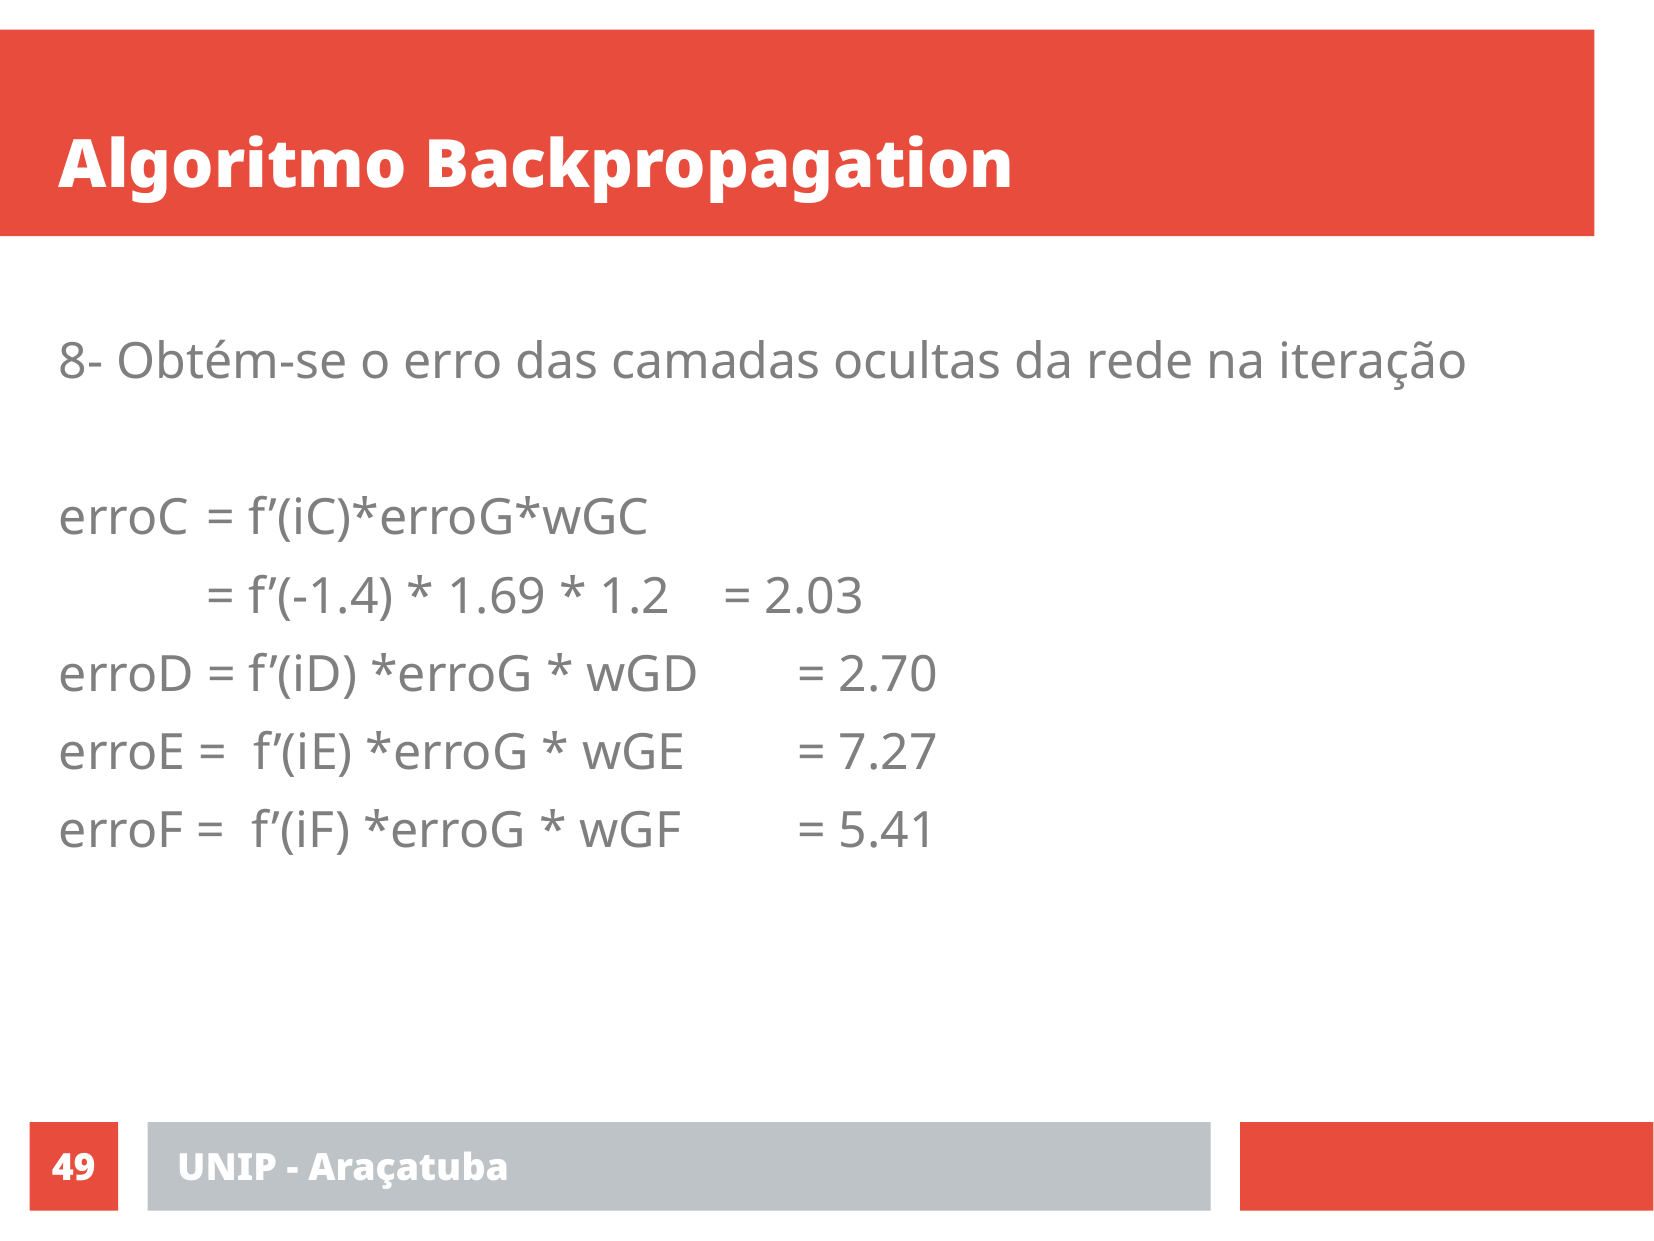

#
Algoritmo Backpropagation
8- Obtém-se o erro das camadas ocultas da rede na iteração
erroC 	= f’(iC)*erroG*wGC
 		= f’(-1.4) * 1.69 * 1.2 	= 2.03
erroD = f’(iD) *erroG * wGD 		= 2.70
erroE = f’(iE) *erroG * wGE 		= 7.27
erroF = f’(iF) *erroG * wGF 		= 5.41
49
UNIP - Araçatuba